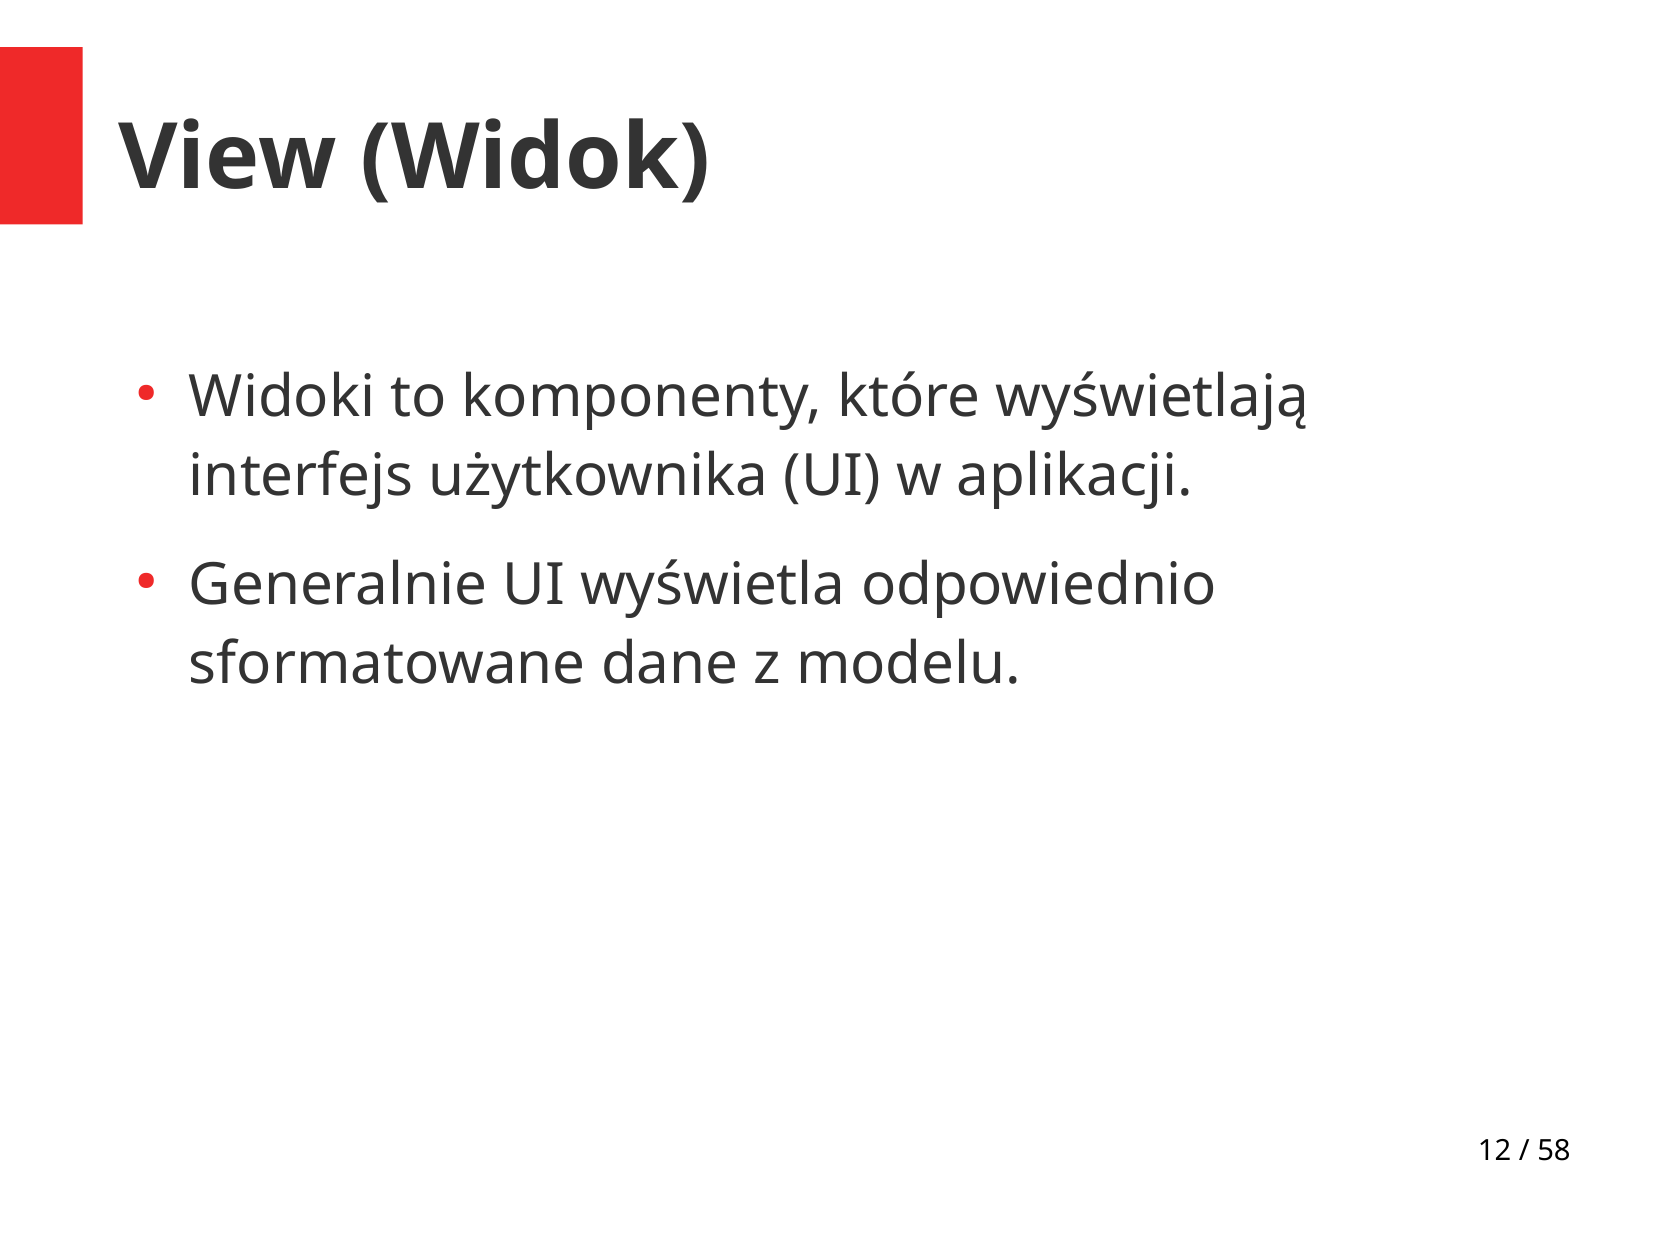

# View (Widok)
Widoki to komponenty, które wyświetlają interfejs użytkownika (UI) w aplikacji.
Generalnie UI wyświetla odpowiednio sformatowane dane z modelu.
12